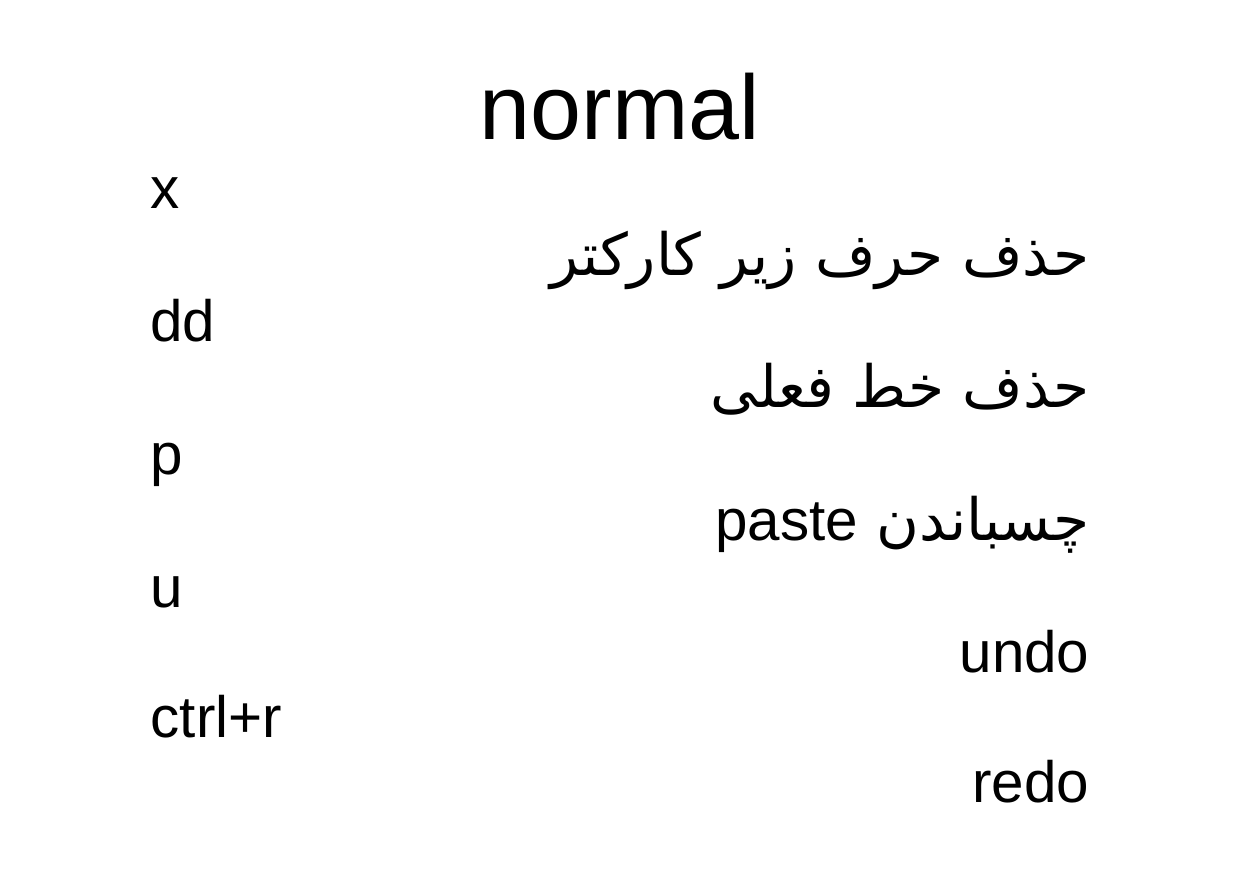

# normal
x
حذف حرف زیر کارکتر
dd
حذف خط فعلی
p
چسباندن paste
u
undo
ctrl+r
redo